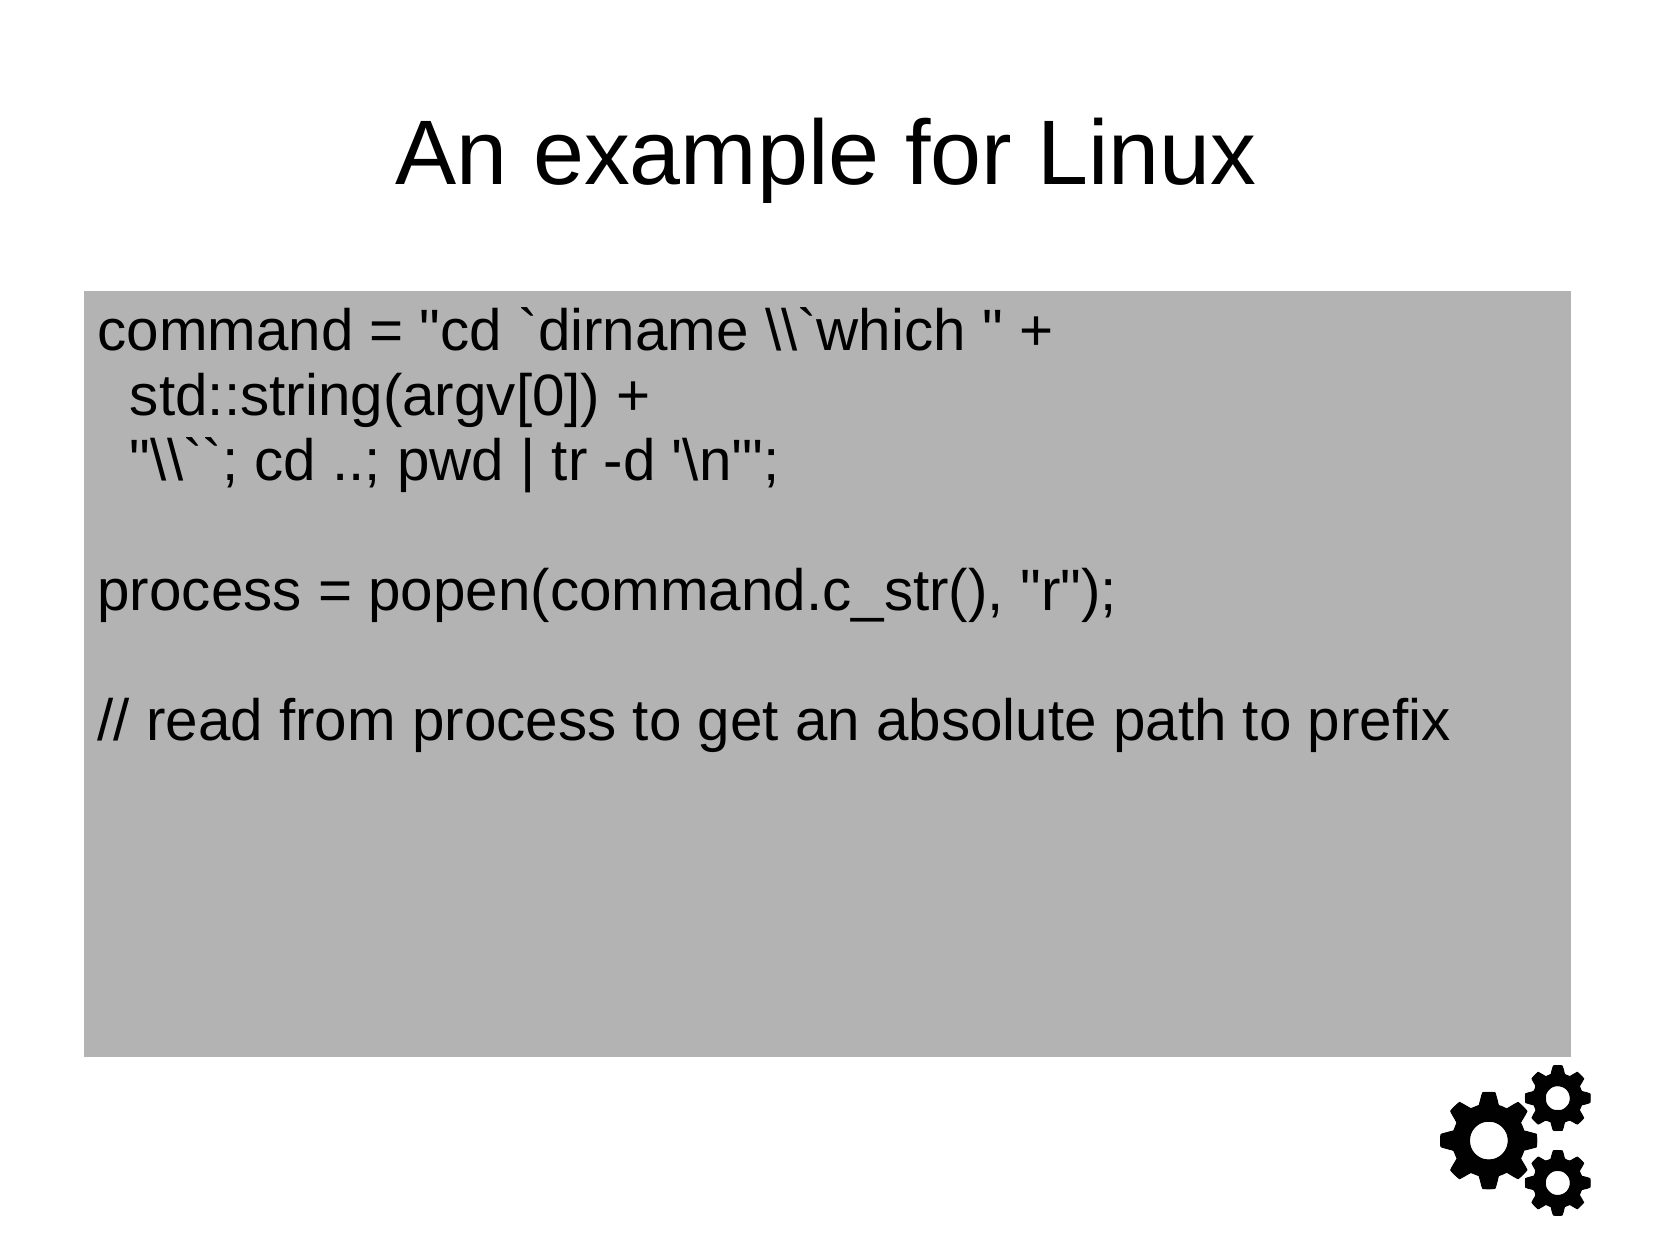

# An example for Linux
| command = "cd `dirname \\`which " + std::string(argv[0]) + "\\``; cd ..; pwd | tr -d '\n'"; process = popen(command.c\_str(), "r"); // read from process to get an absolute path to prefix |
| --- |